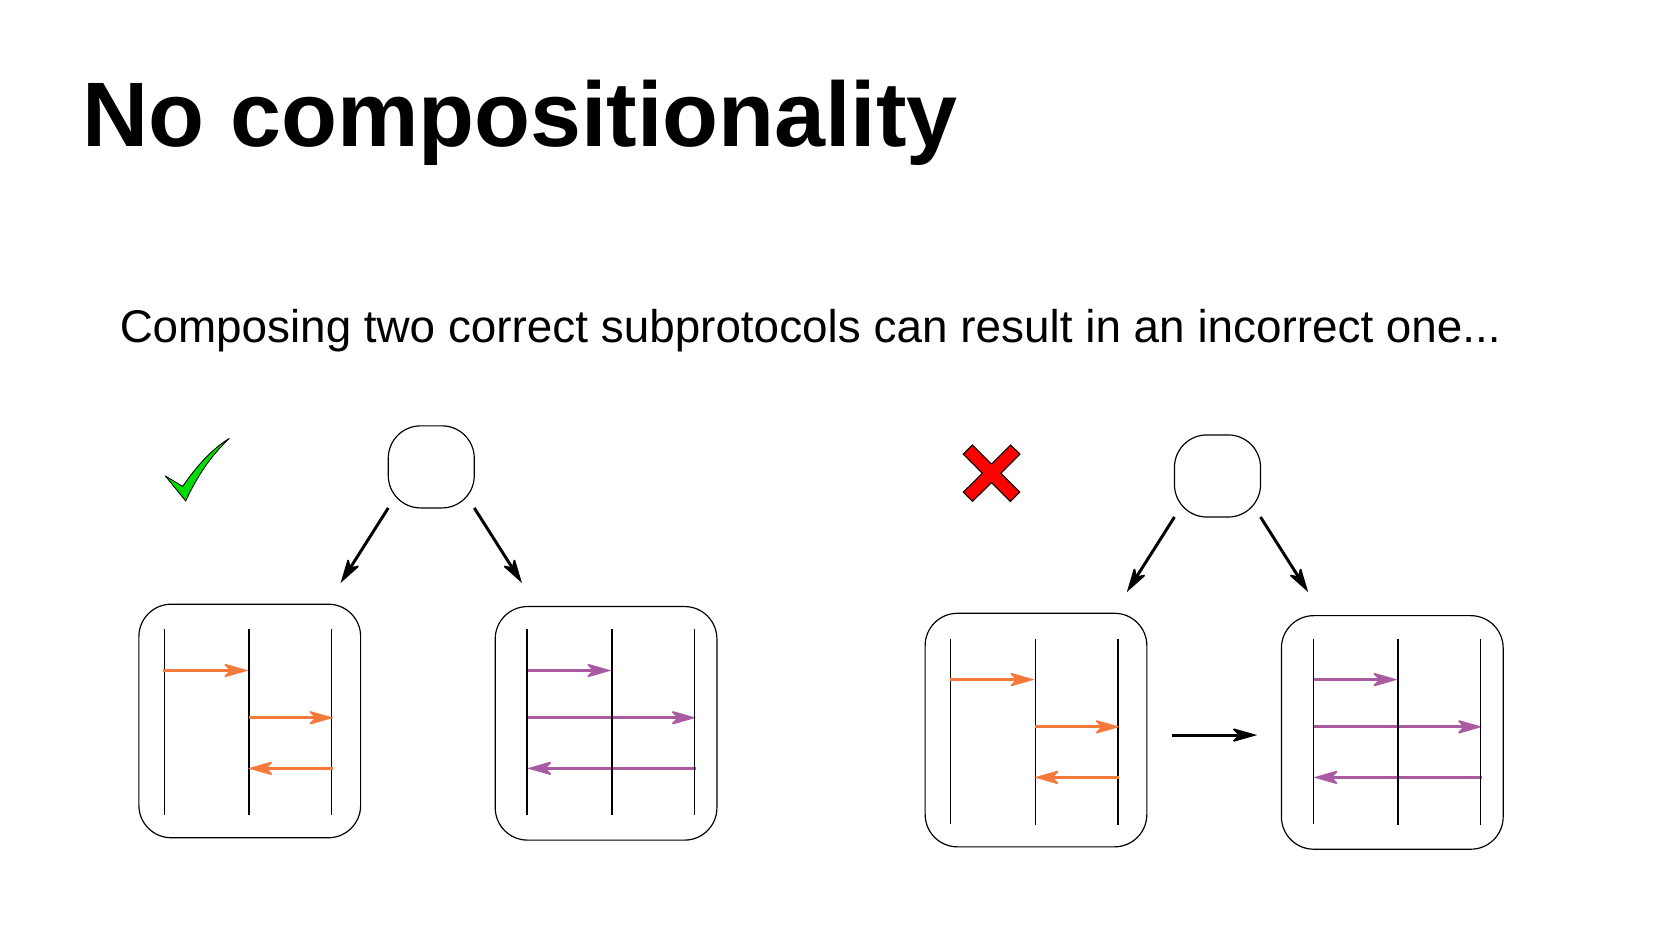

# No compositionality
Composing two correct subprotocols can result in an incorrect one...